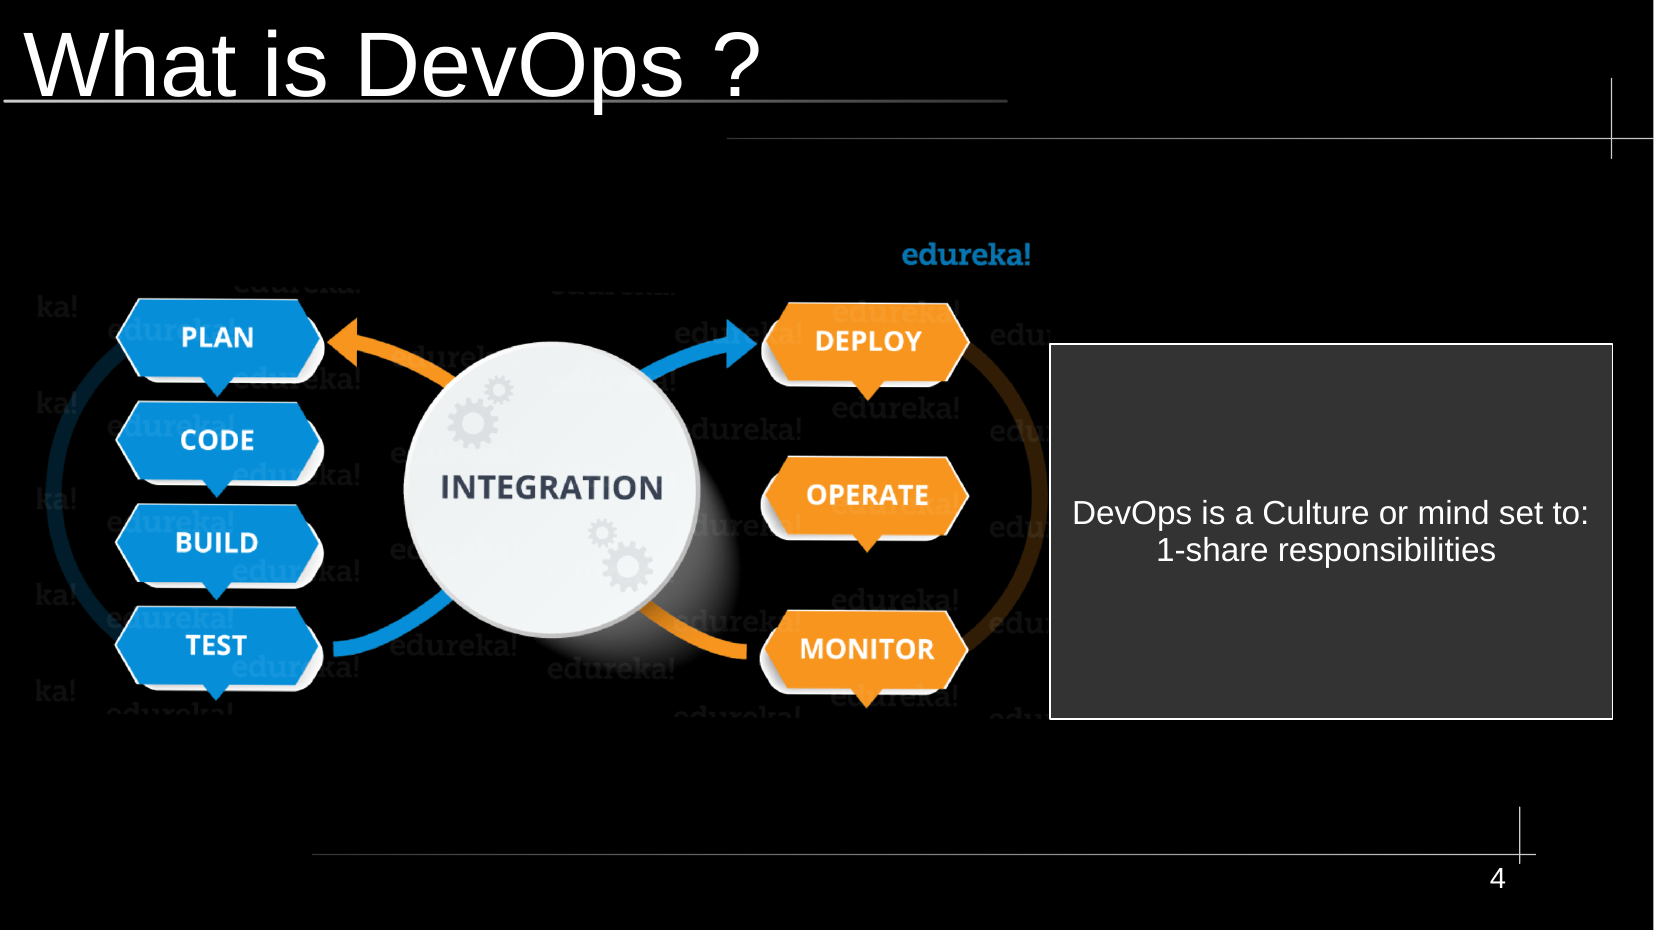

# What is DevOps ?
DevOps is a Culture or mind set to:
1-share responsibilities
4